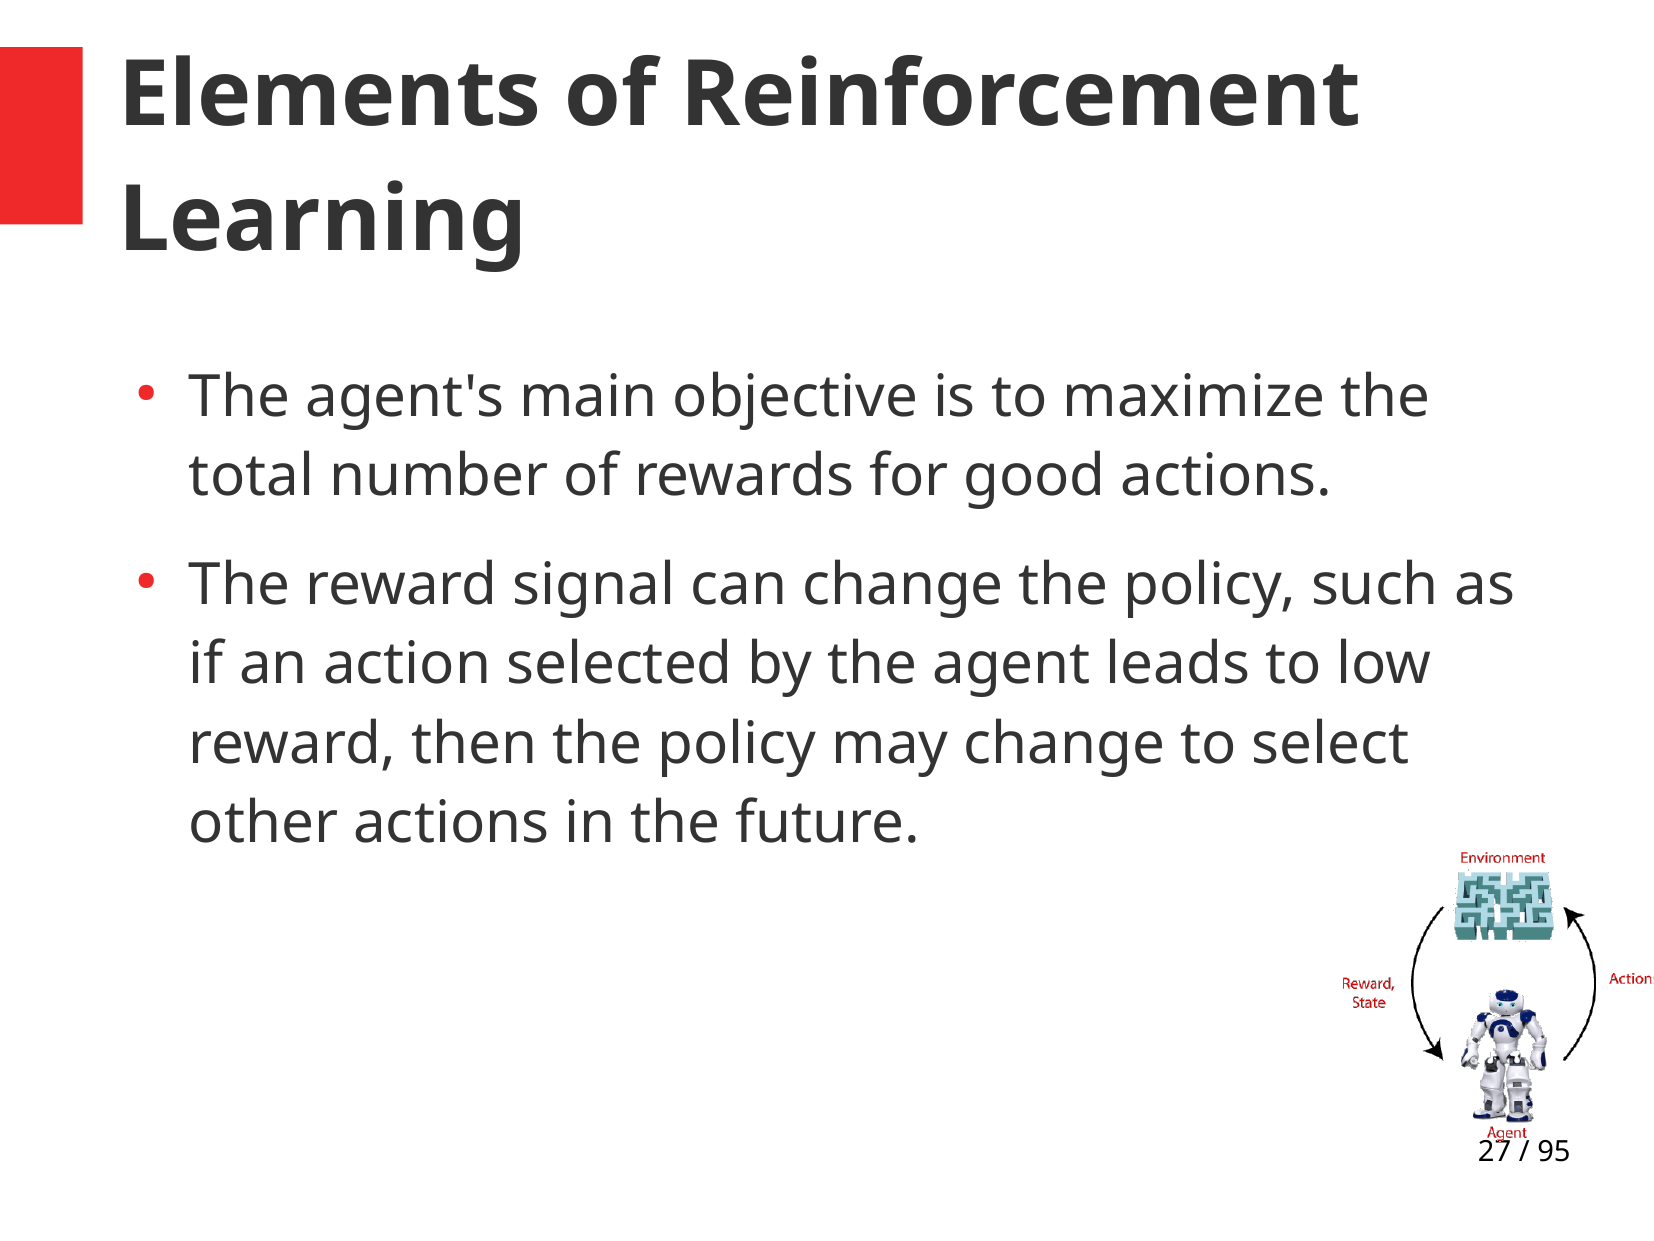

# Elements of Reinforcement Learning
The agent's main objective is to maximize the total number of rewards for good actions.
The reward signal can change the policy, such as if an action selected by the agent leads to low reward, then the policy may change to select other actions in the future.
27